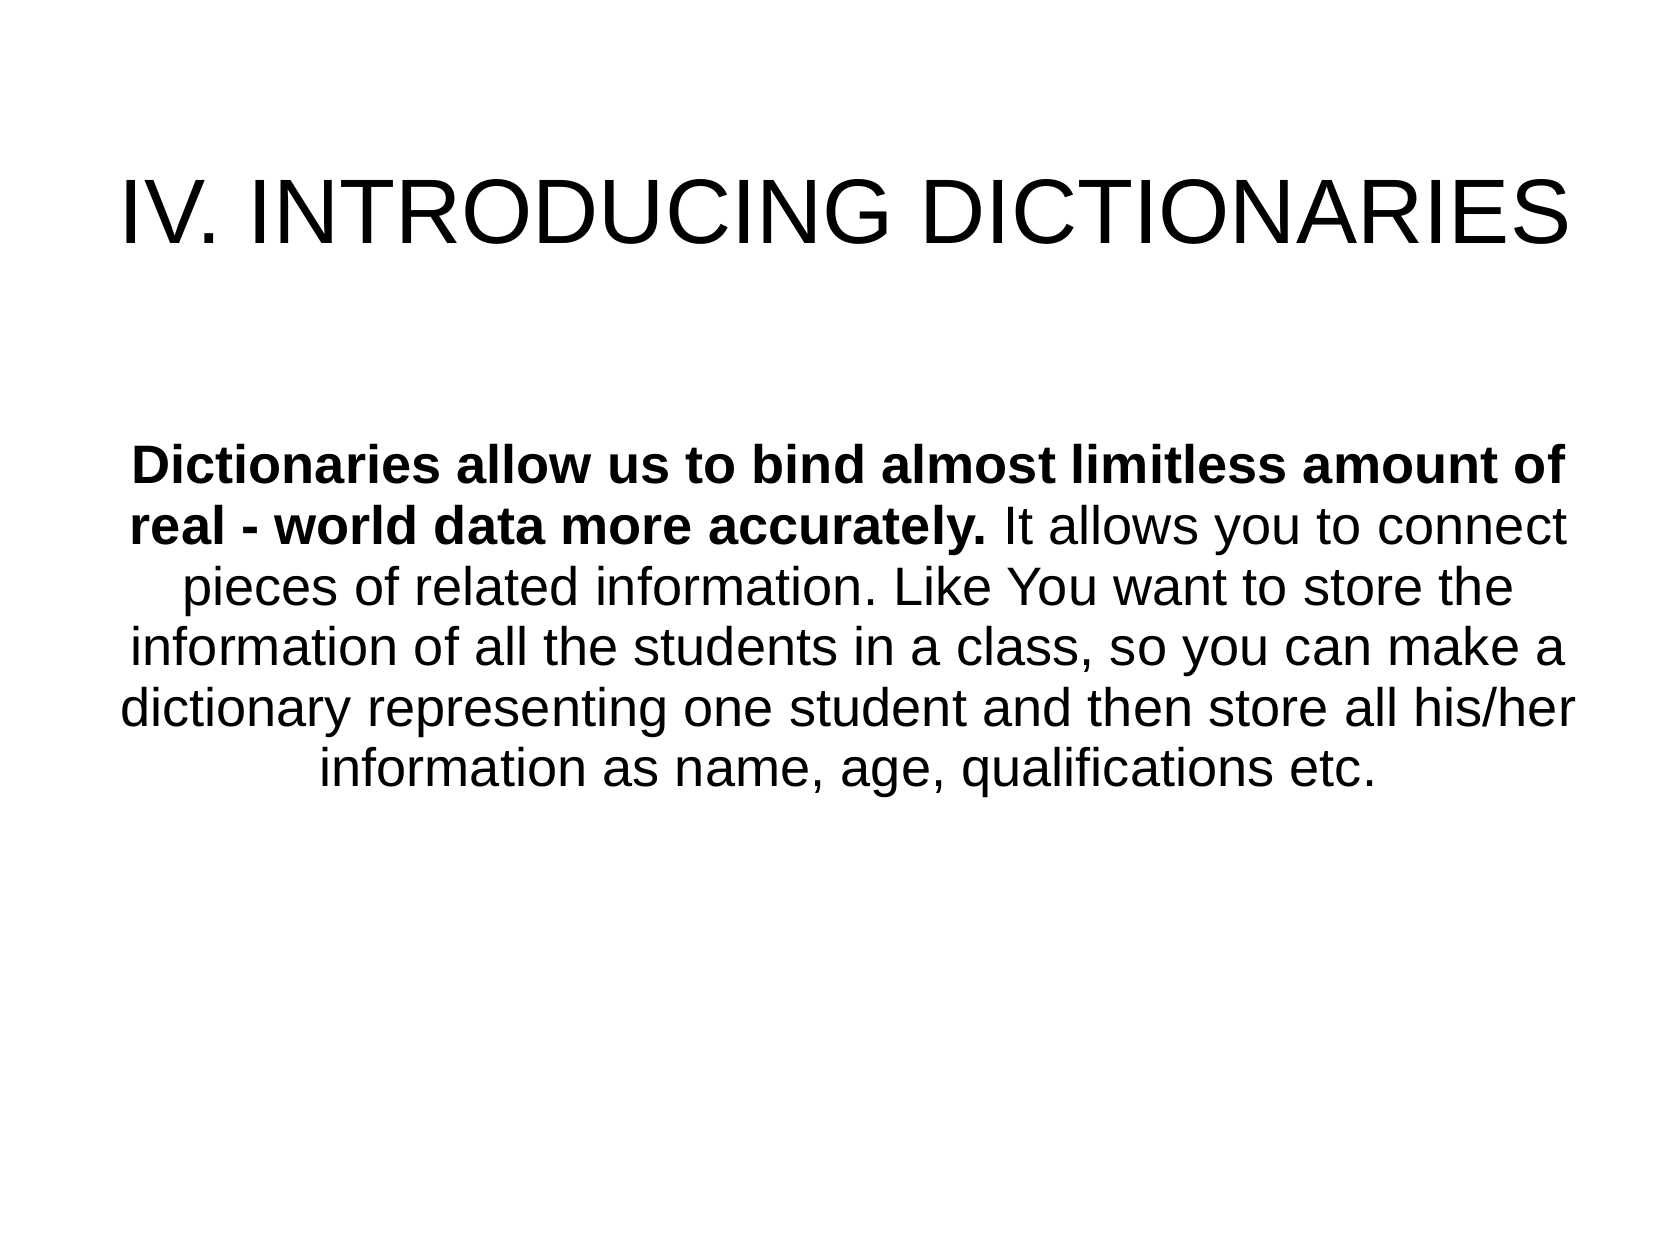

# IV. INTRODUCING DICTIONARIES
Dictionaries allow us to bind almost limitless amount of real - world data more accurately. It allows you to connect pieces of related information. Like You want to store the information of all the students in a class, so you can make a dictionary representing one student and then store all his/her information as name, age, qualifications etc.